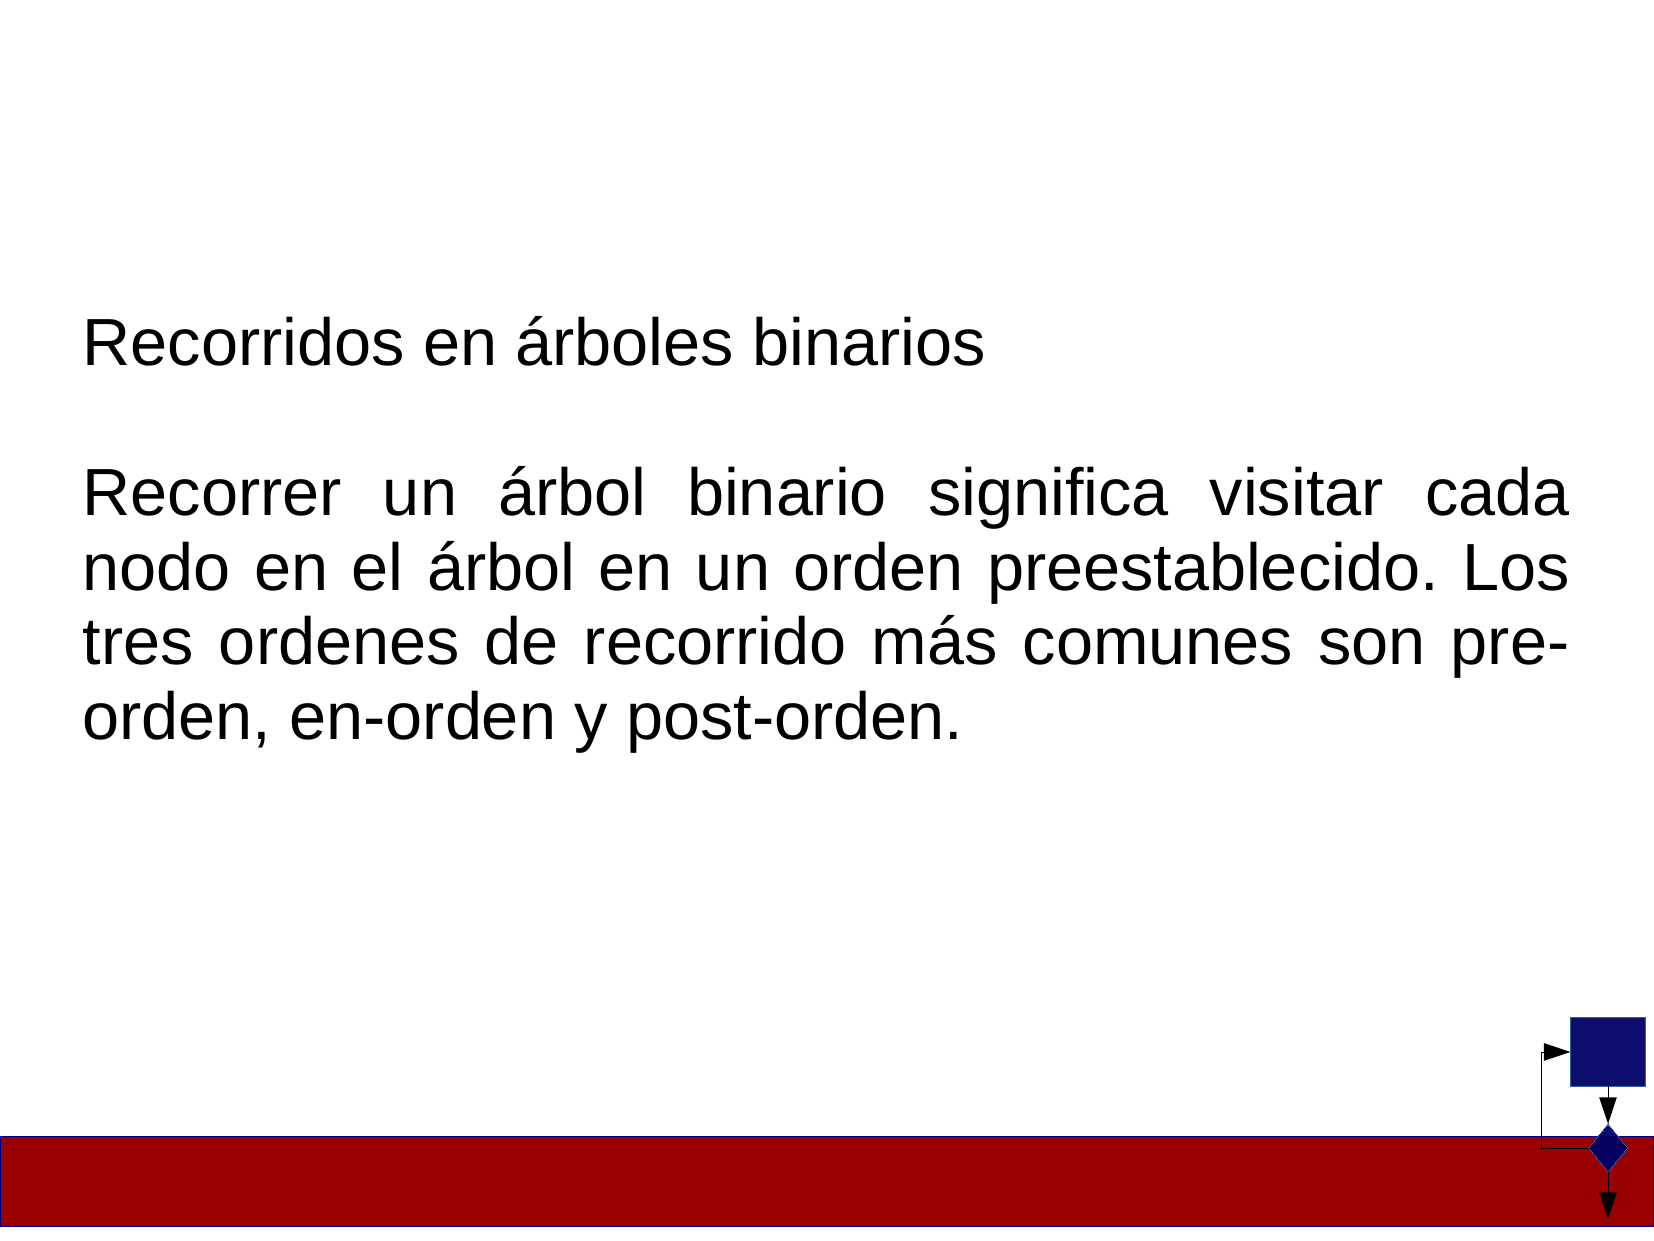

# Recorridos en árboles binarios
Recorrer un árbol binario significa visitar cada nodo en el árbol en un orden preestablecido. Los tres ordenes de recorrido más comunes son pre-orden, en-orden y post-orden.